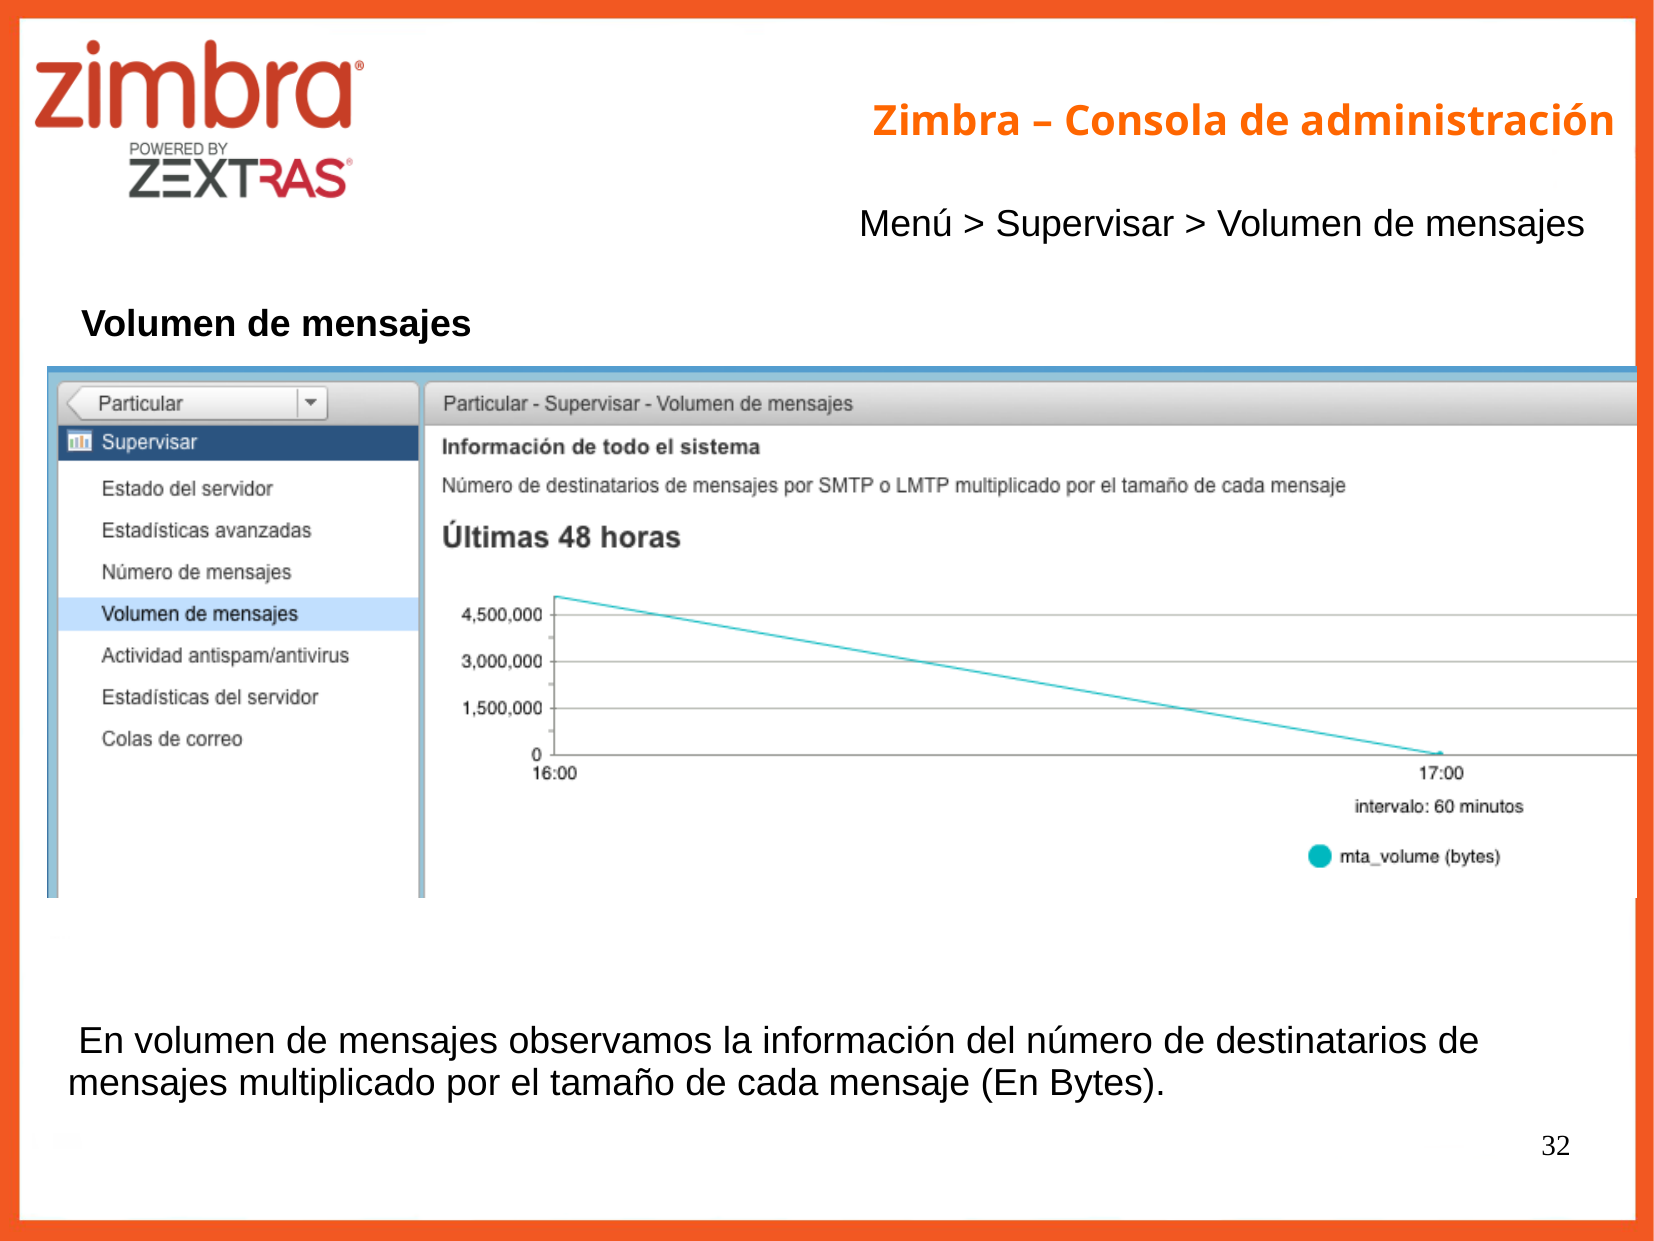

Zimbra – Consola de administración
Menú > Supervisar > Volumen de mensajes
Volumen de mensajes
 En volumen de mensajes observamos la información del número de destinatarios de mensajes multiplicado por el tamaño de cada mensaje (En Bytes).
32